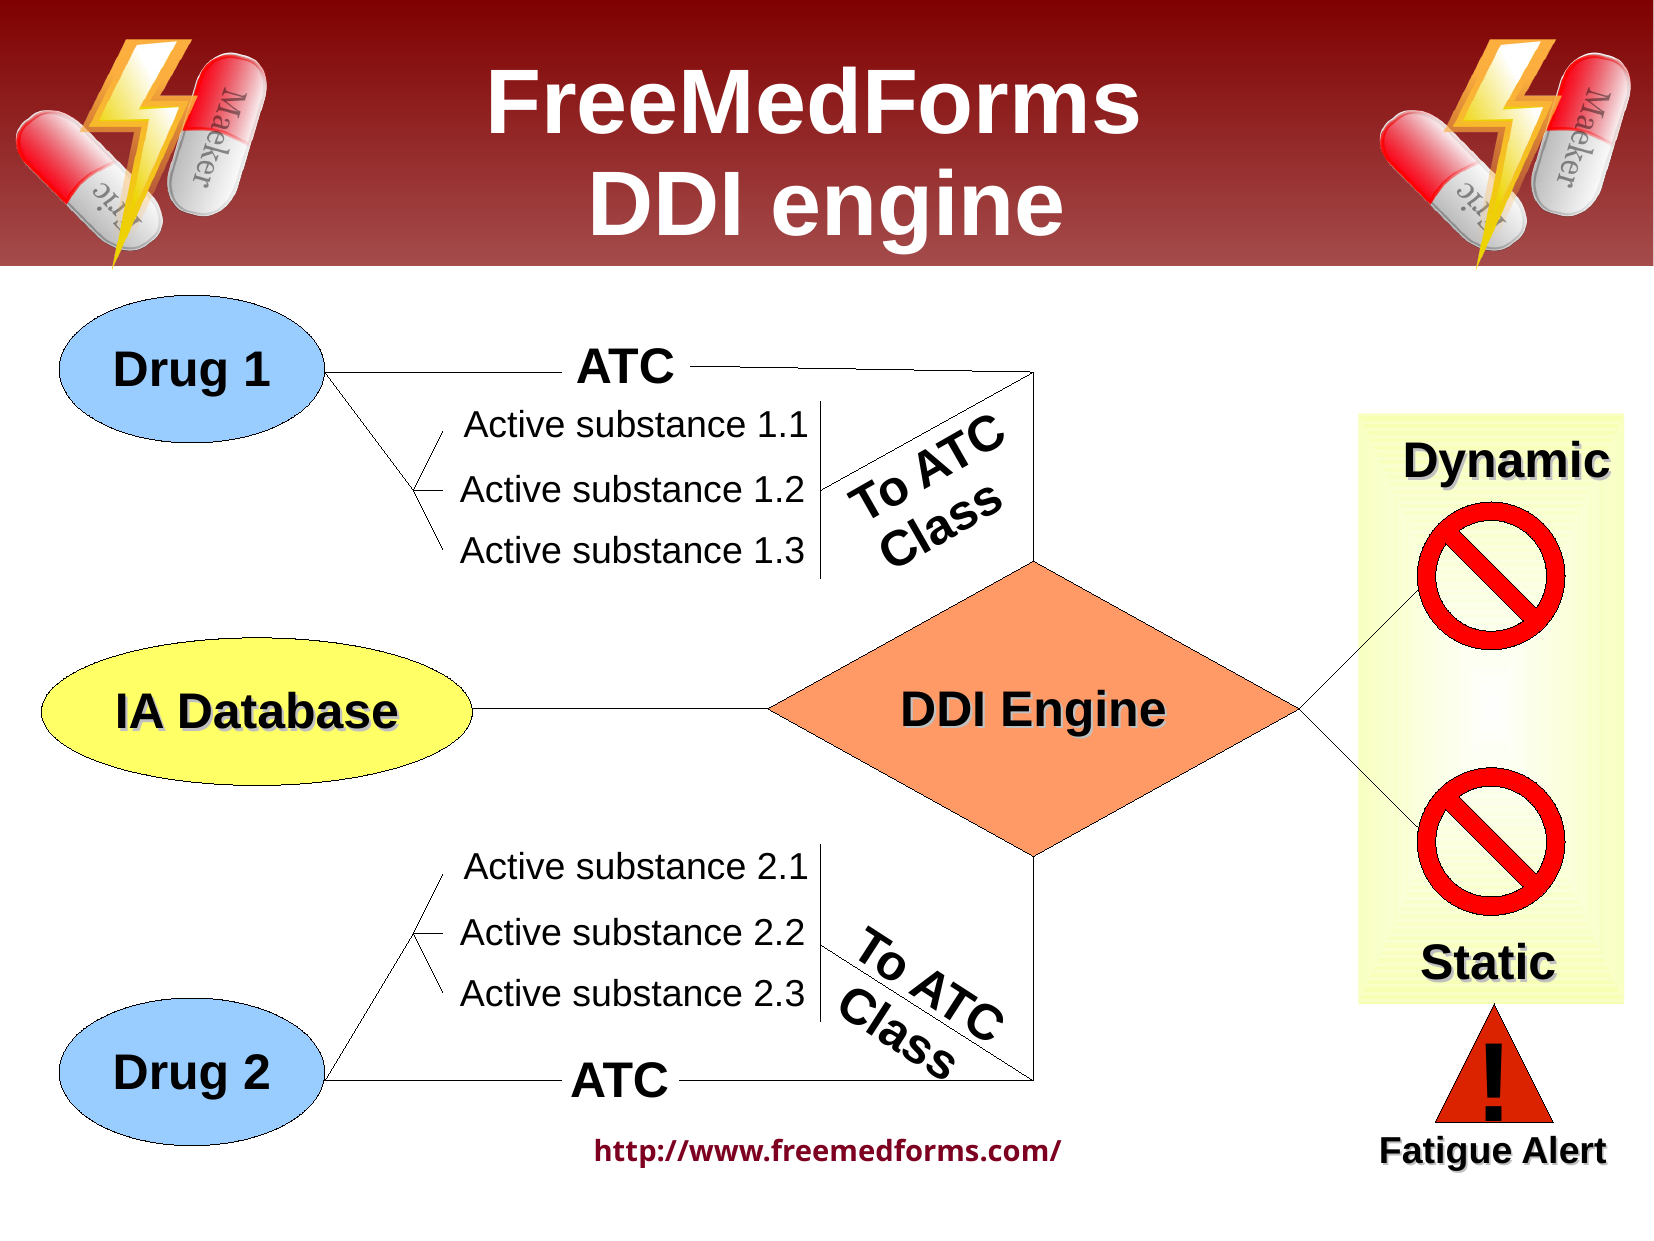

# FreeMedForms DDI engine
Drug 1
ATC
Active substance 1.1
Dynamic
To ATC
Class
Active substance 1.2
Active substance 1.3
DDI Engine
IA Database
Active substance 2.1
Active substance 2.2
Static
To ATC
Class
Active substance 2.3
Drug 2
!
ATC
Fatigue Alert